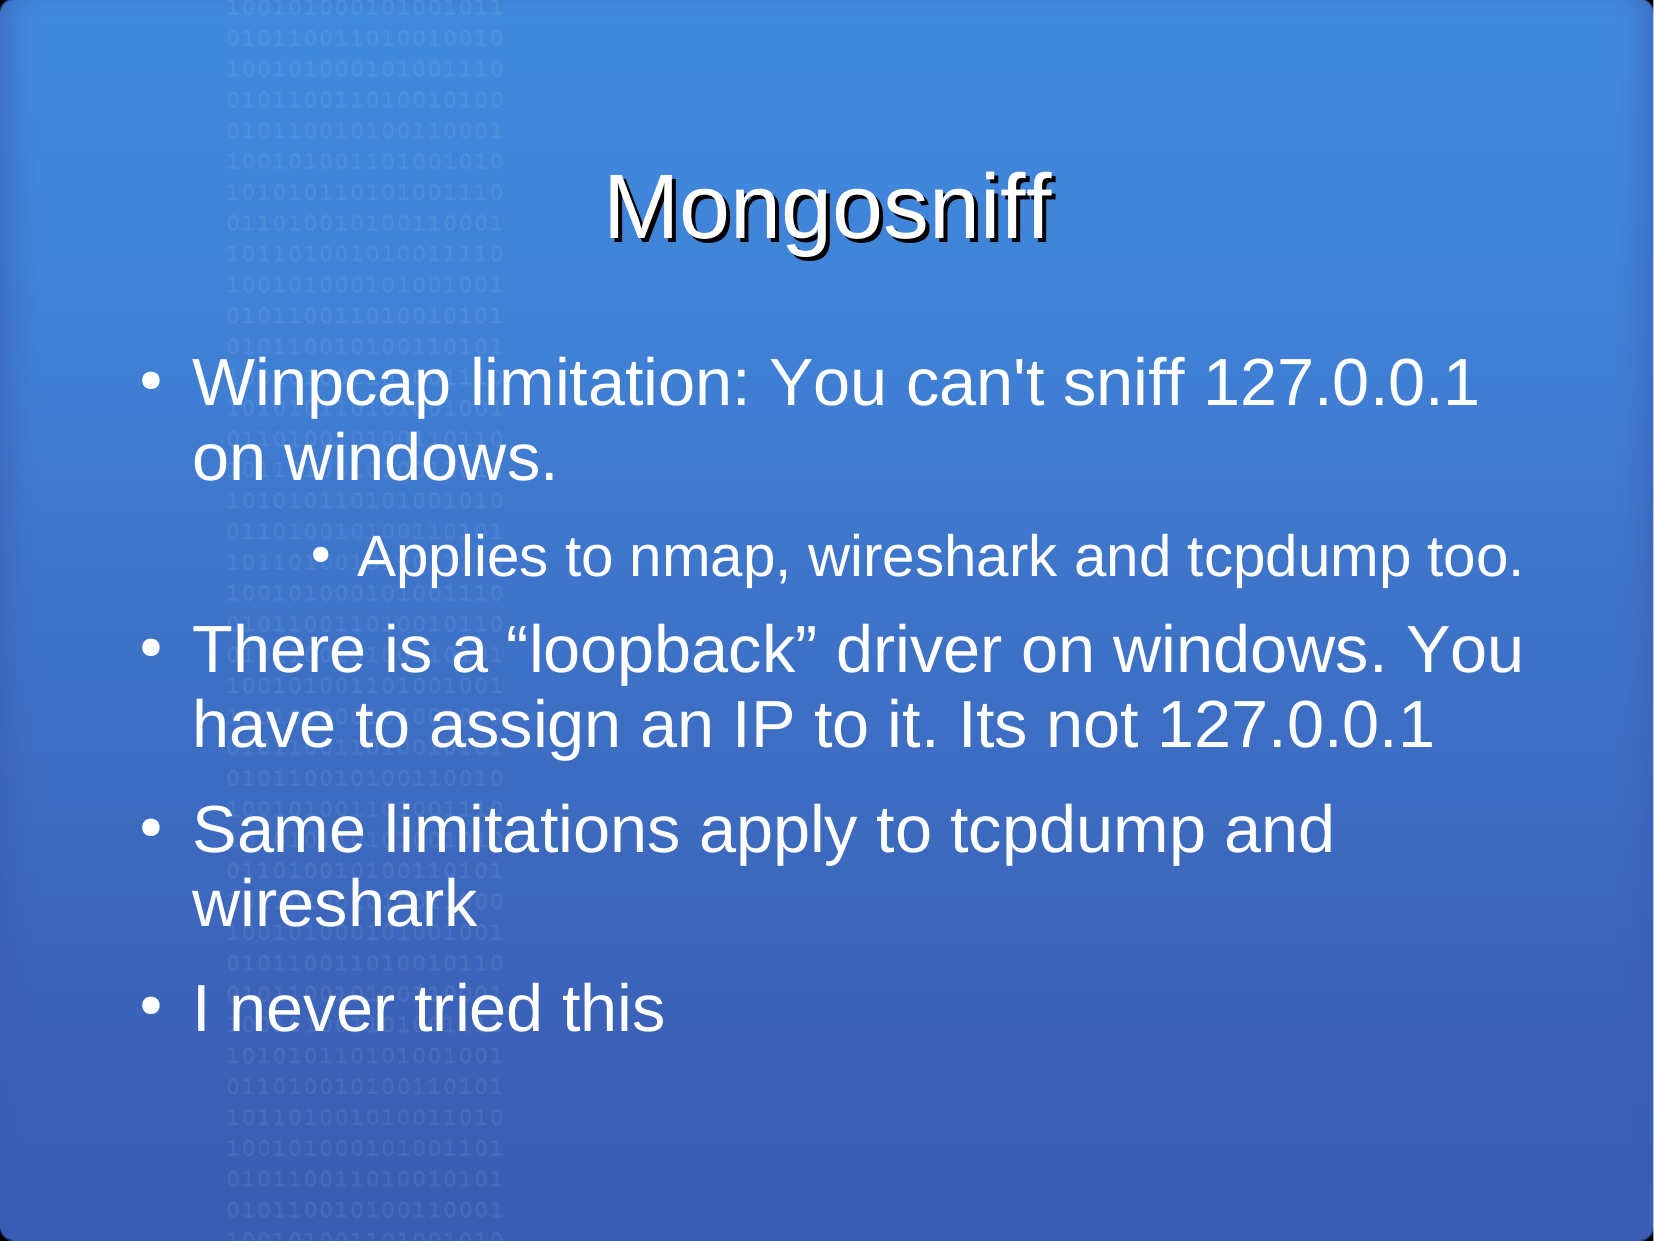

# Mongosniff
Winpcap limitation: You can't sniff 127.0.0.1 on windows.
Applies to nmap, wireshark and tcpdump too.
There is a “loopback” driver on windows. You have to assign an IP to it. Its not 127.0.0.1
Same limitations apply to tcpdump and wireshark
I never tried this